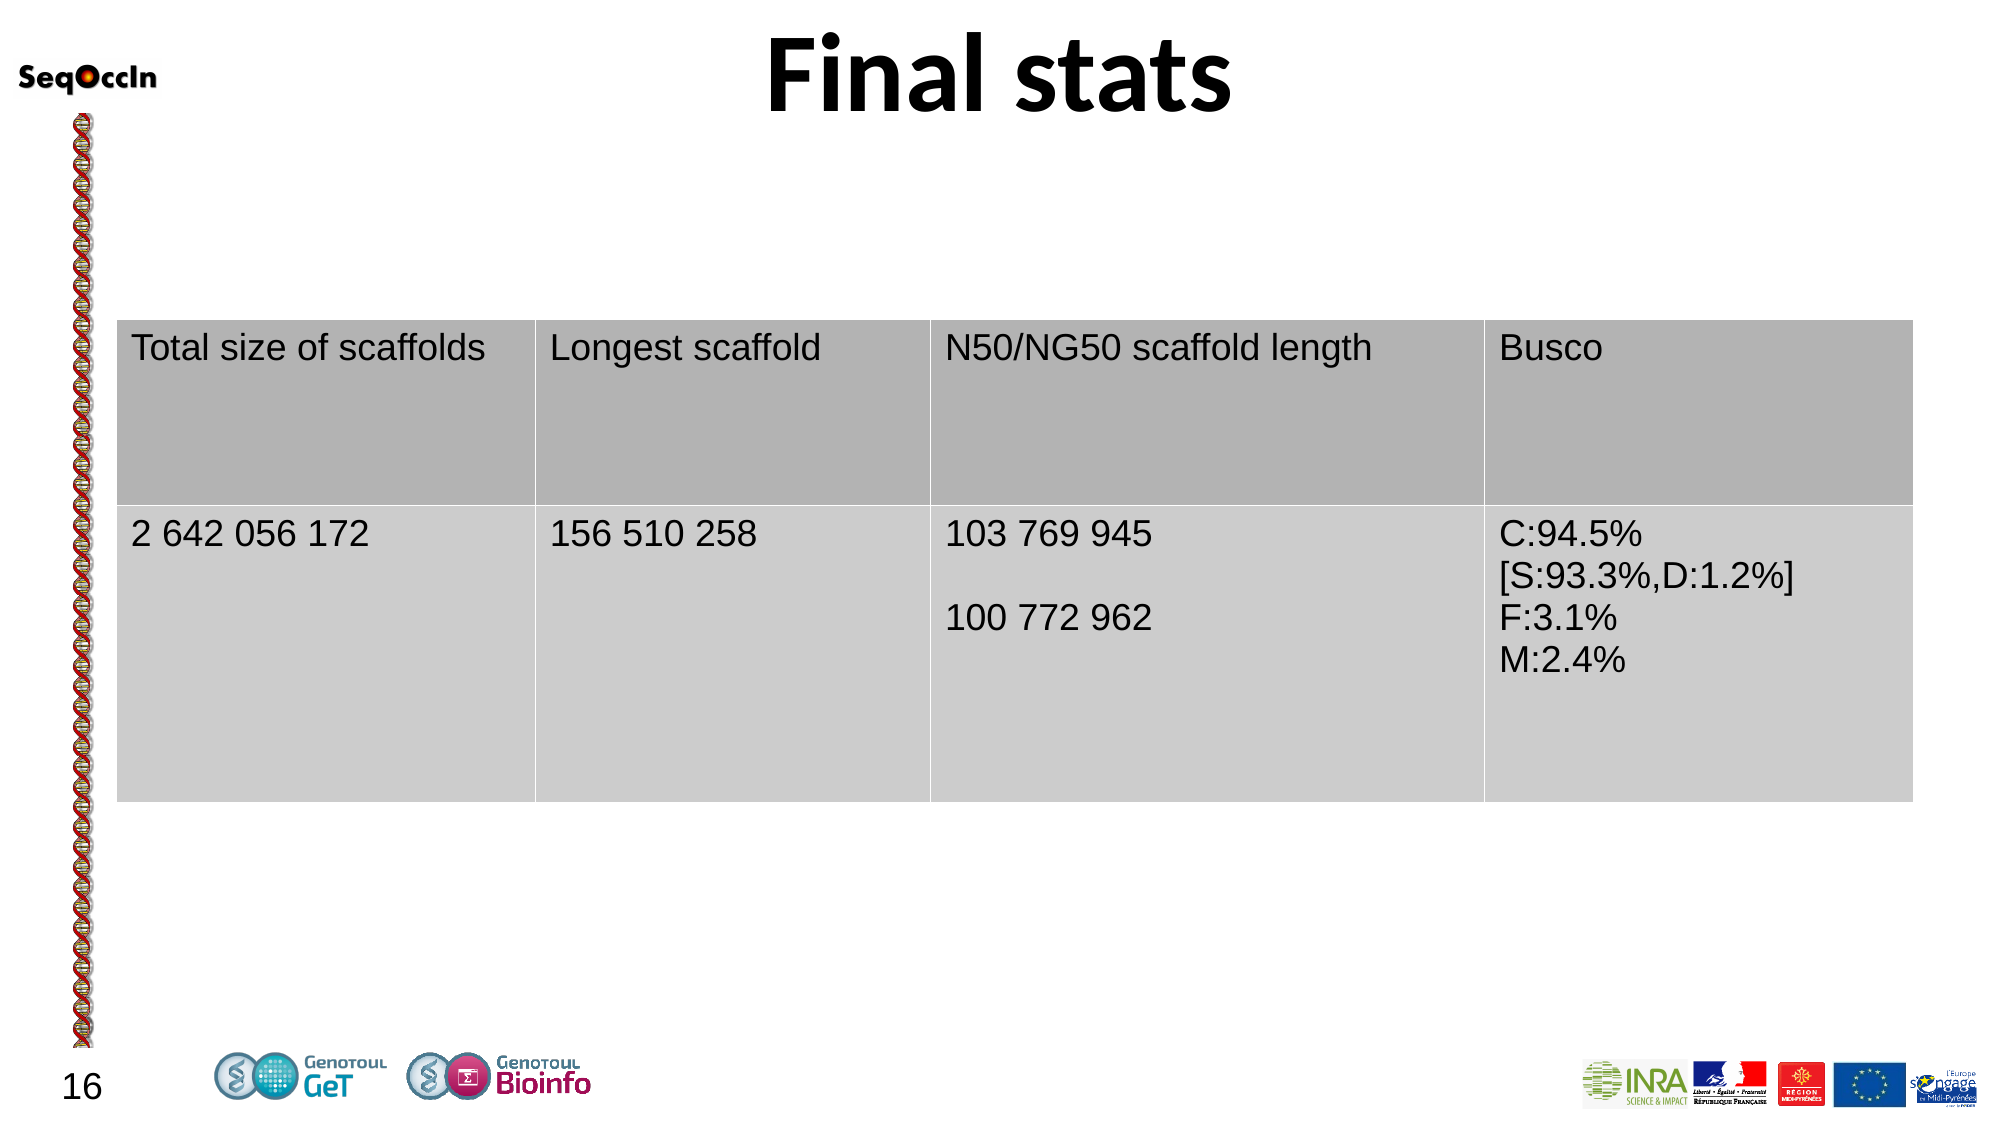

# Final stats
| Total size of scaffolds | Longest scaffold | N50/NG50 scaffold length | Busco |
| --- | --- | --- | --- |
| 2 642 056 172 | 156 510 258 | 103 769 945 100 772 962 | C:94.5%[S:93.3%,D:1.2%] F:3.1% M:2.4% |